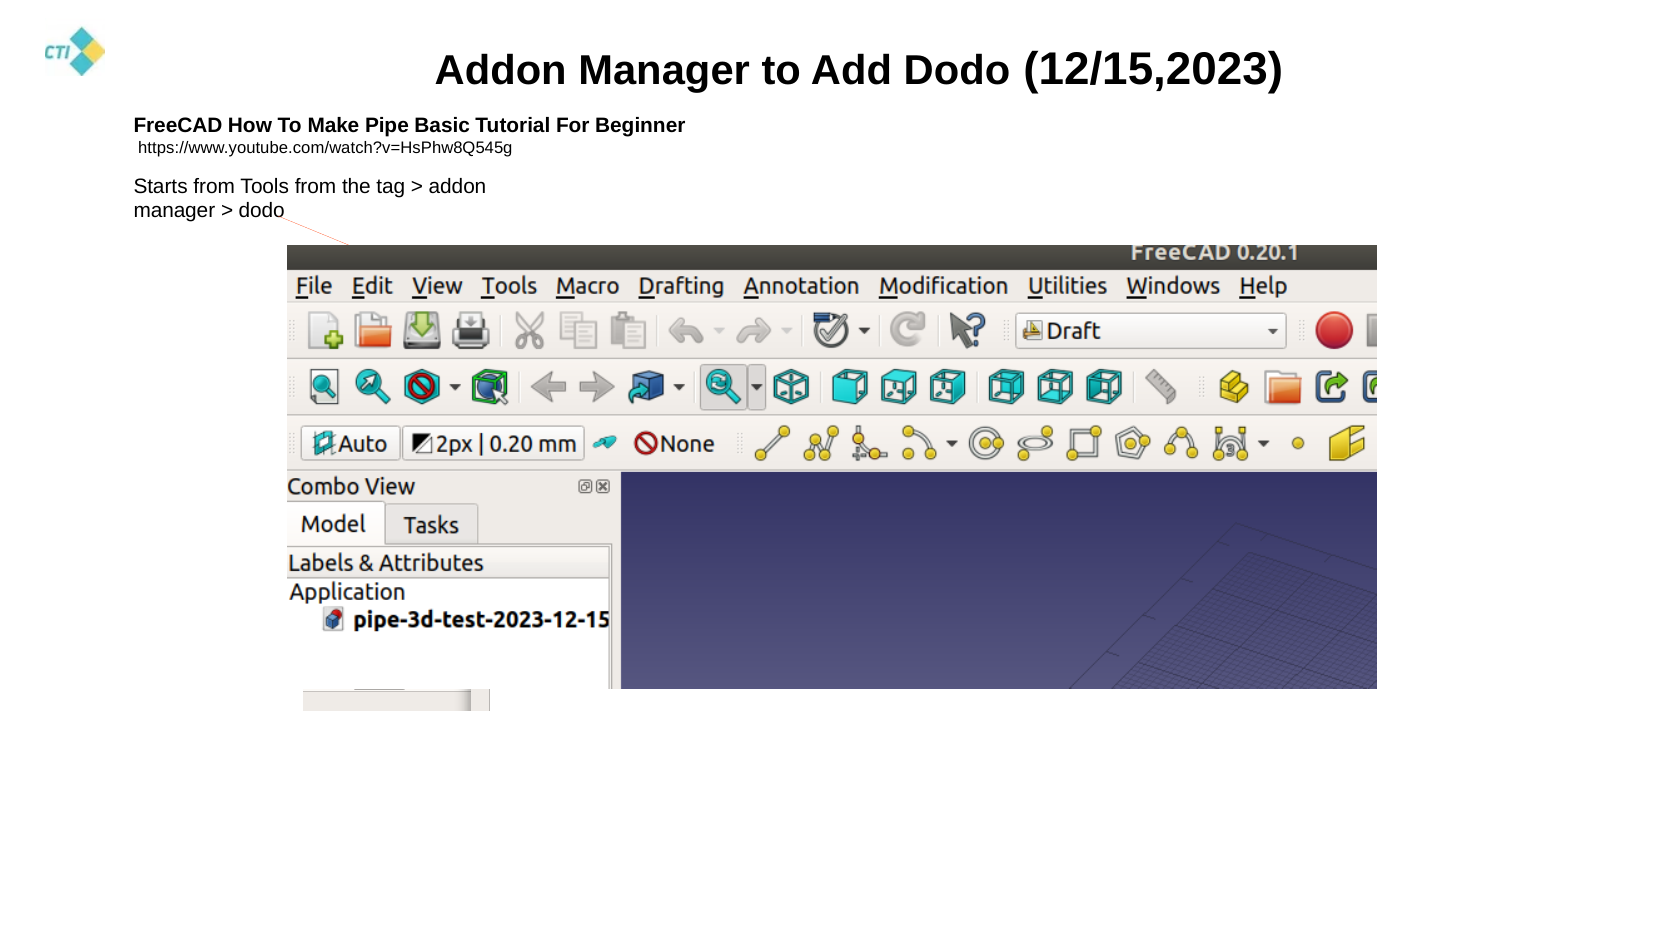

# Addon Manager to Add Dodo (12/15,2023)
New
New
FreeCAD How To Make Pipe Basic Tutorial For Beginner
https://www.youtube.com/watch?v=HsPhw8Q545g
Starts from Tools from the tag > addon manager > dodo